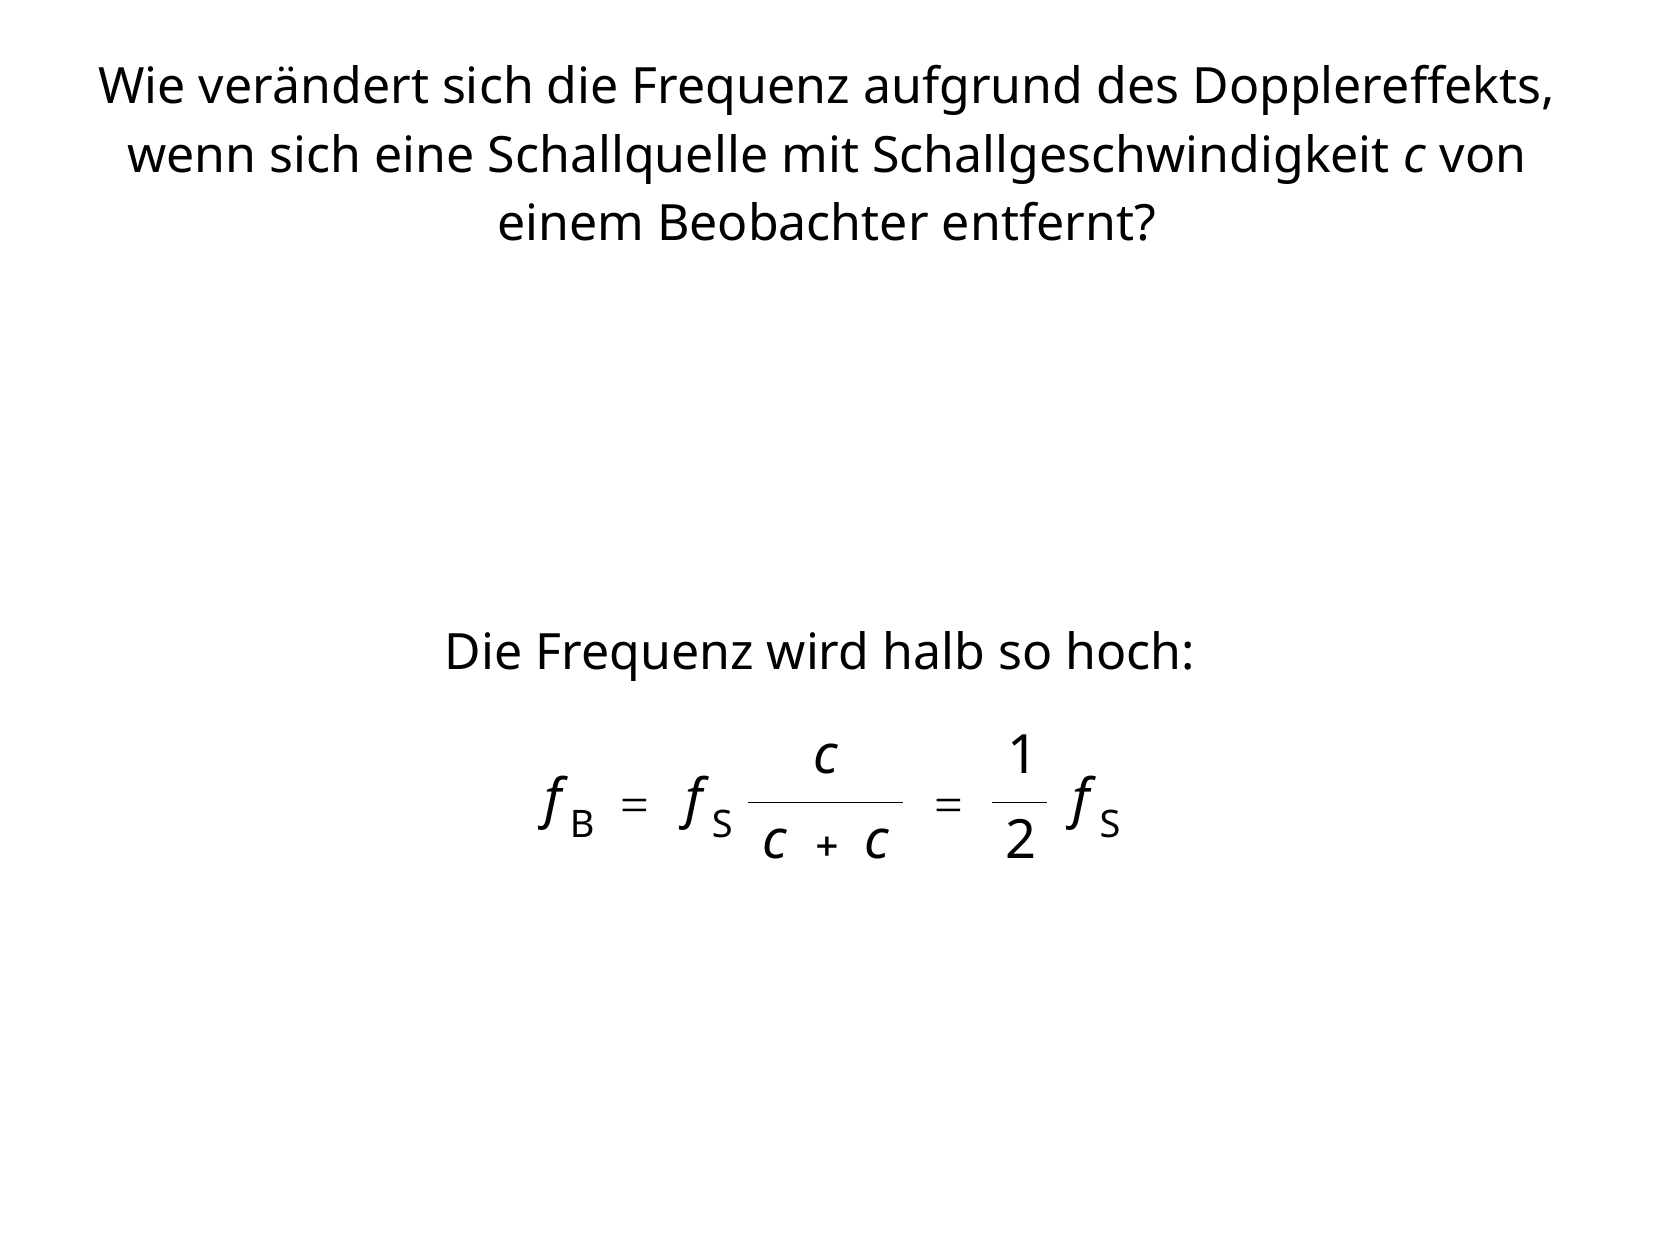

# Wie verändert sich die Frequenz aufgrund des Dopplereffekts, wenn sich eine Schallquelle mit Schallgeschwindigkeit c von einem Beobachter entfernt?
Die Frequenz wird halb so hoch: